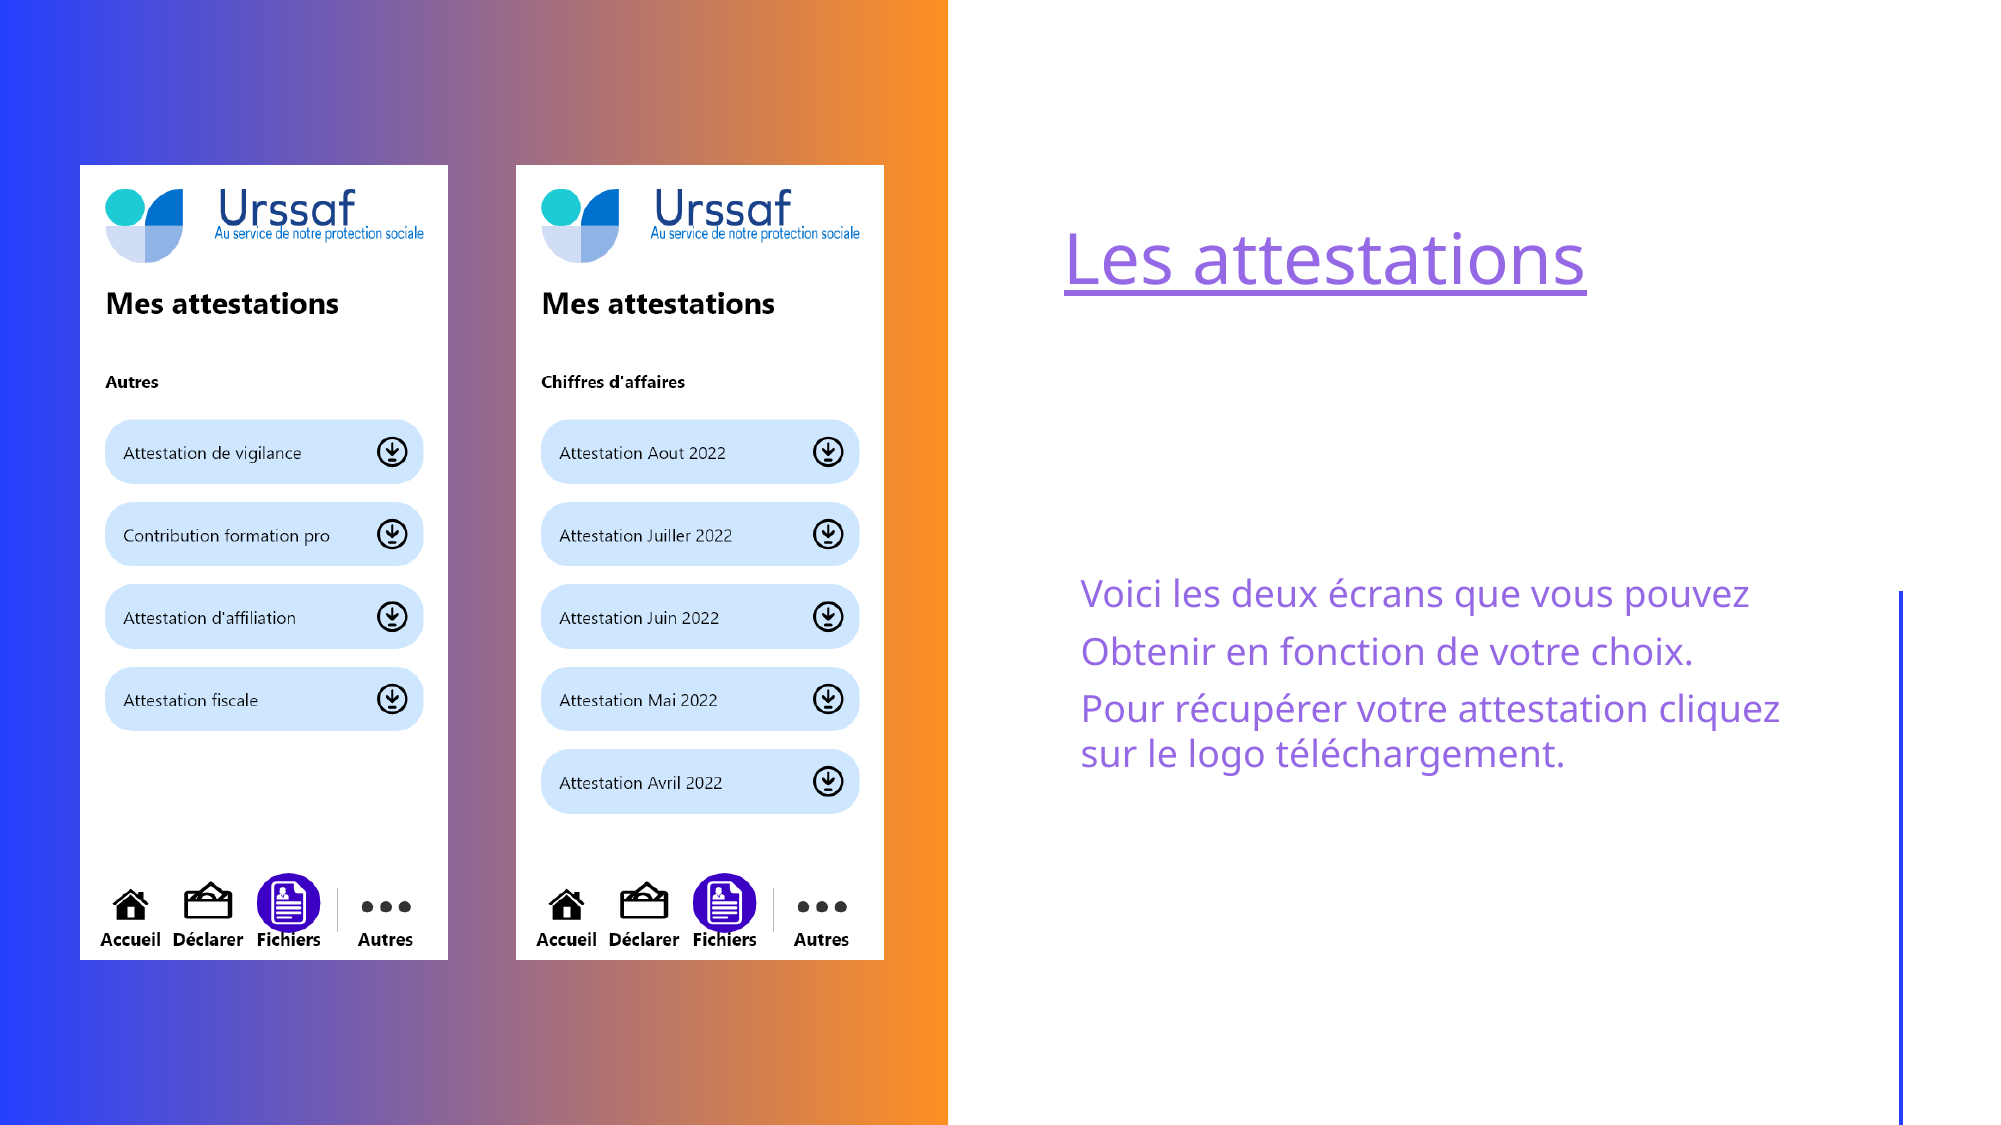

# Les attestations
Voici les deux écrans que vous pouvez
Obtenir en fonction de votre choix.
Pour récupérer votre attestation cliquez sur le logo téléchargement.